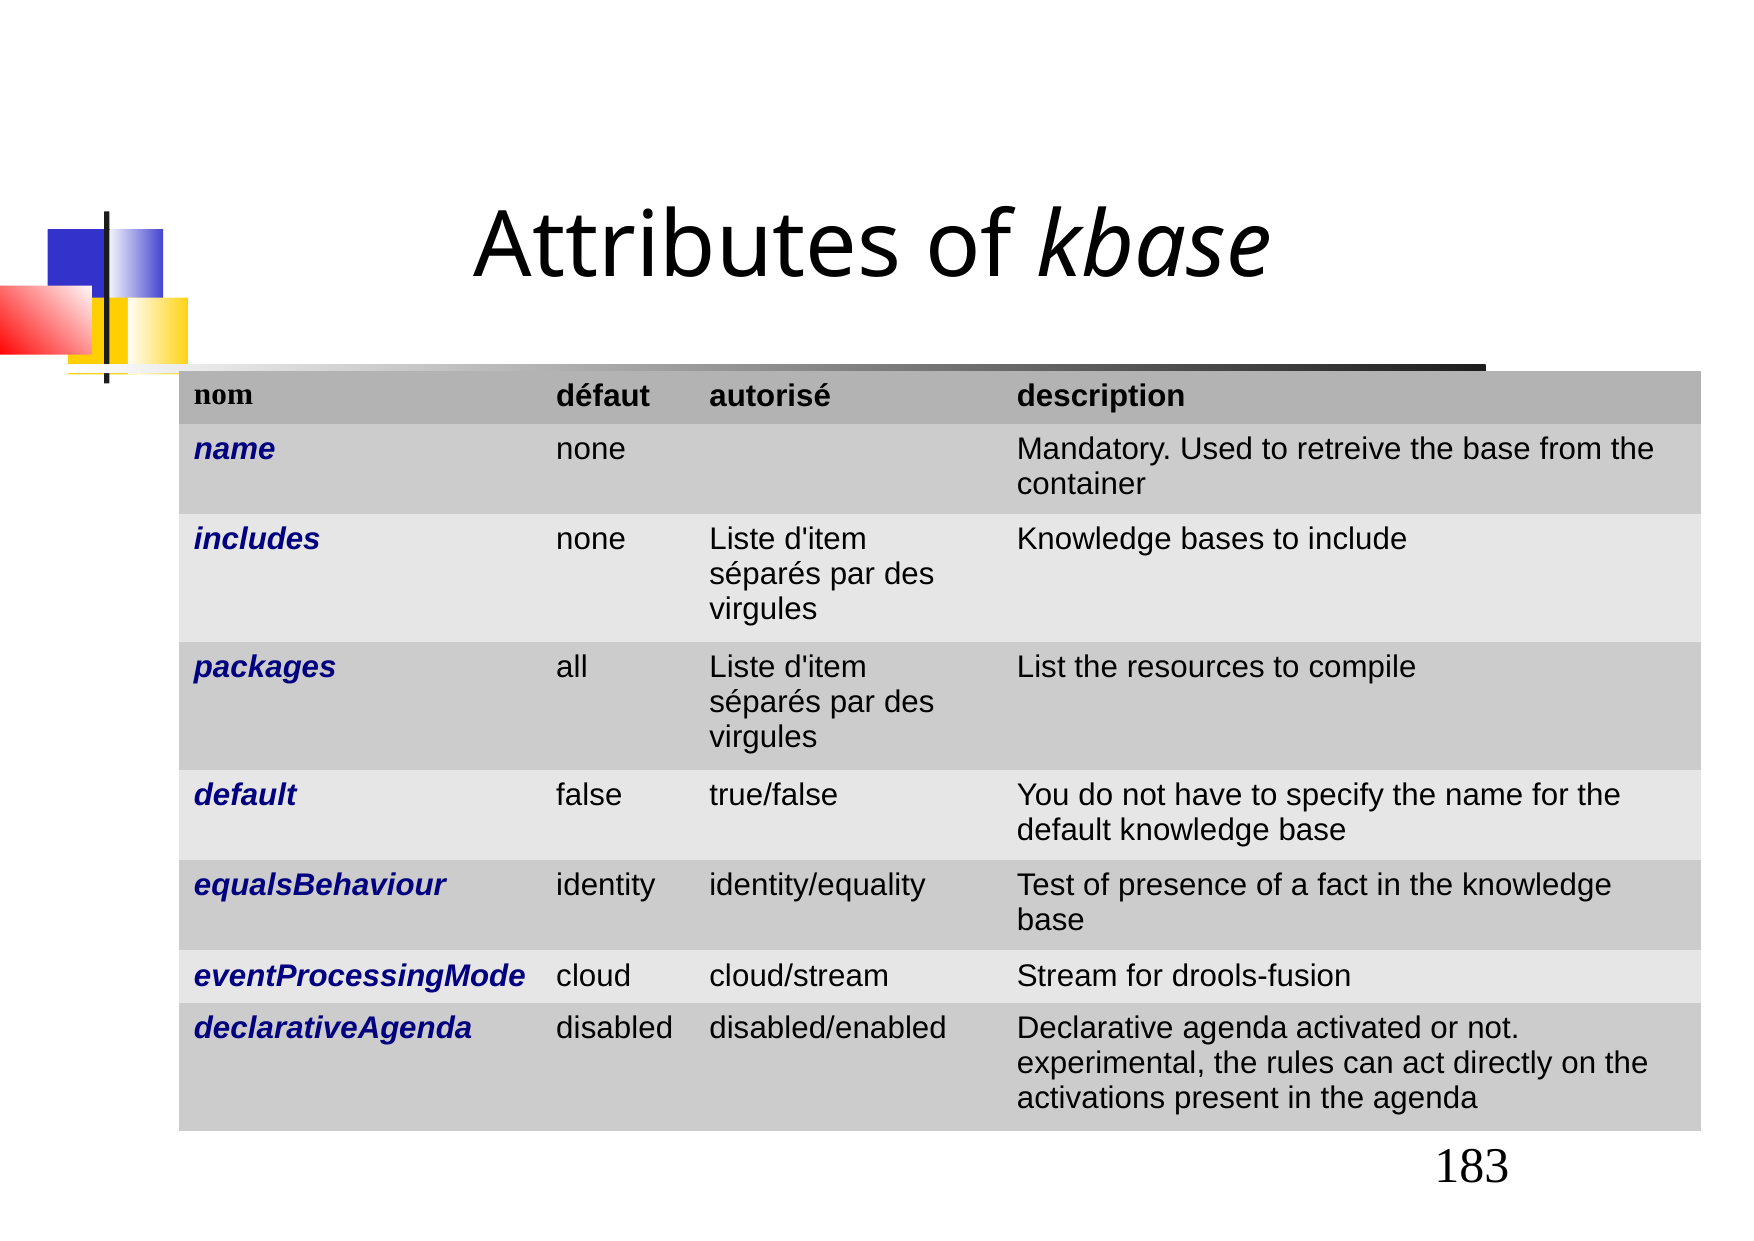

# Attributes of kbase
| nom | défaut | autorisé | description |
| --- | --- | --- | --- |
| name | none | | Mandatory. Used to retreive the base from the container |
| includes | none | Liste d'item séparés par des virgules | Knowledge bases to include |
| packages | all | Liste d'item séparés par des virgules | List the resources to compile |
| default | false | true/false | You do not have to specify the name for the default knowledge base |
| equalsBehaviour | identity | identity/equality | Test of presence of a fact in the knowledge base |
| eventProcessingMode | cloud | cloud/stream | Stream for drools-fusion |
| declarativeAgenda | disabled | disabled/enabled | Declarative agenda activated or not. experimental, the rules can act directly on the activations present in the agenda |